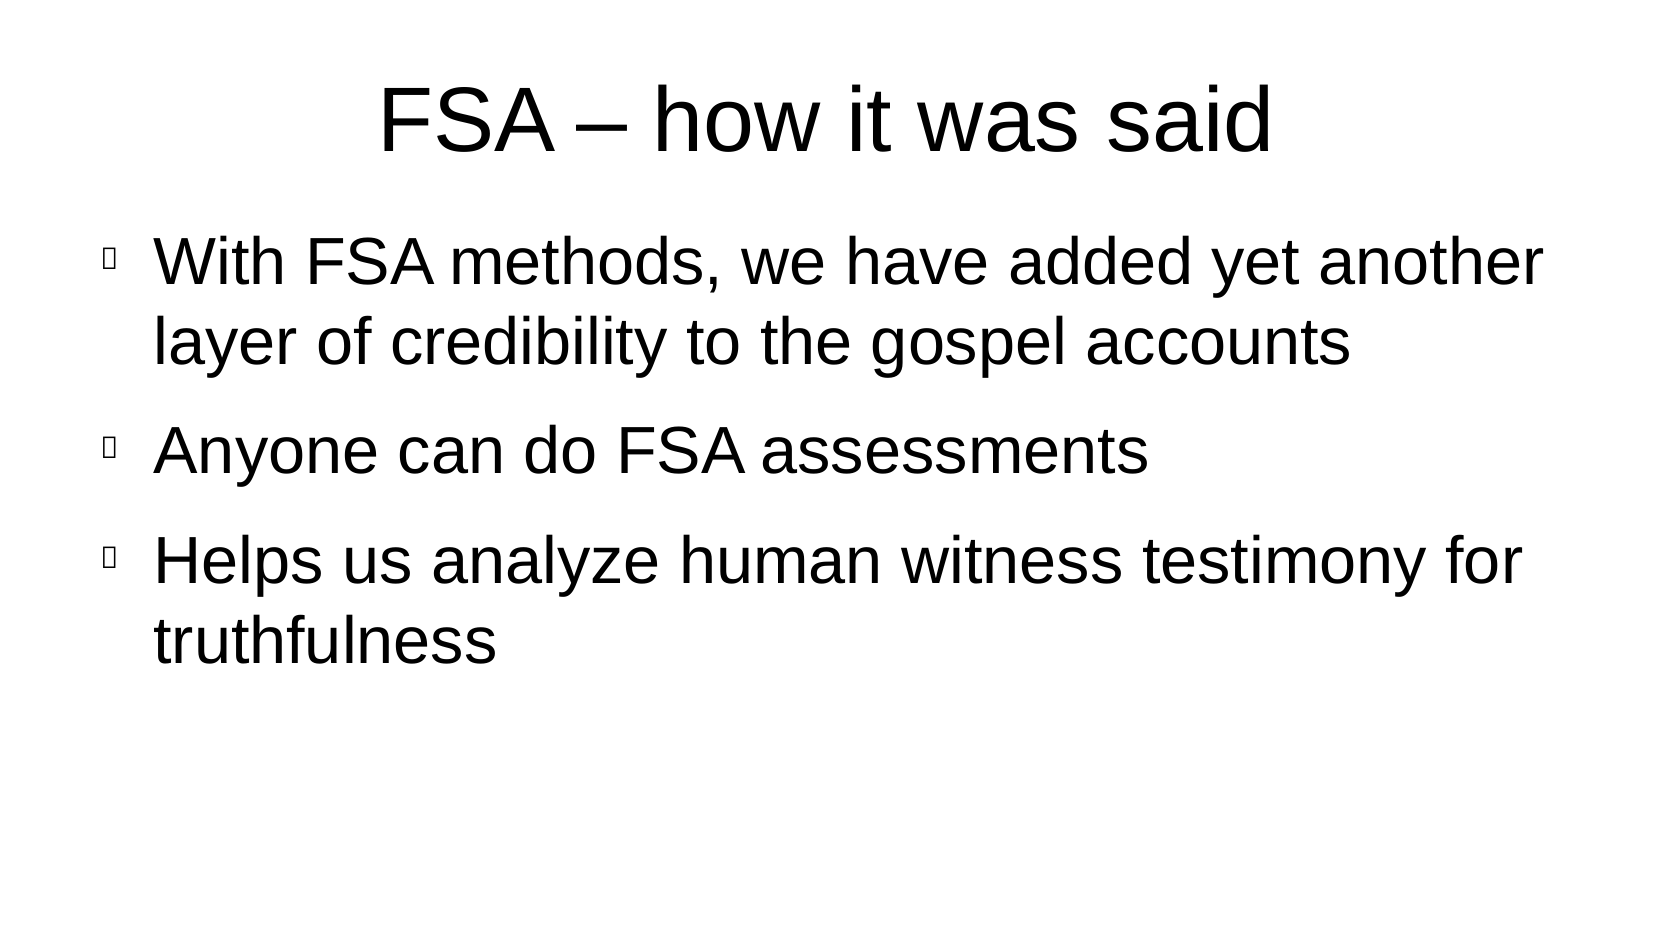

# FSA – how it was said
With FSA methods, we have added yet another layer of credibility to the gospel accounts
Anyone can do FSA assessments
Helps us analyze human witness testimony for truthfulness